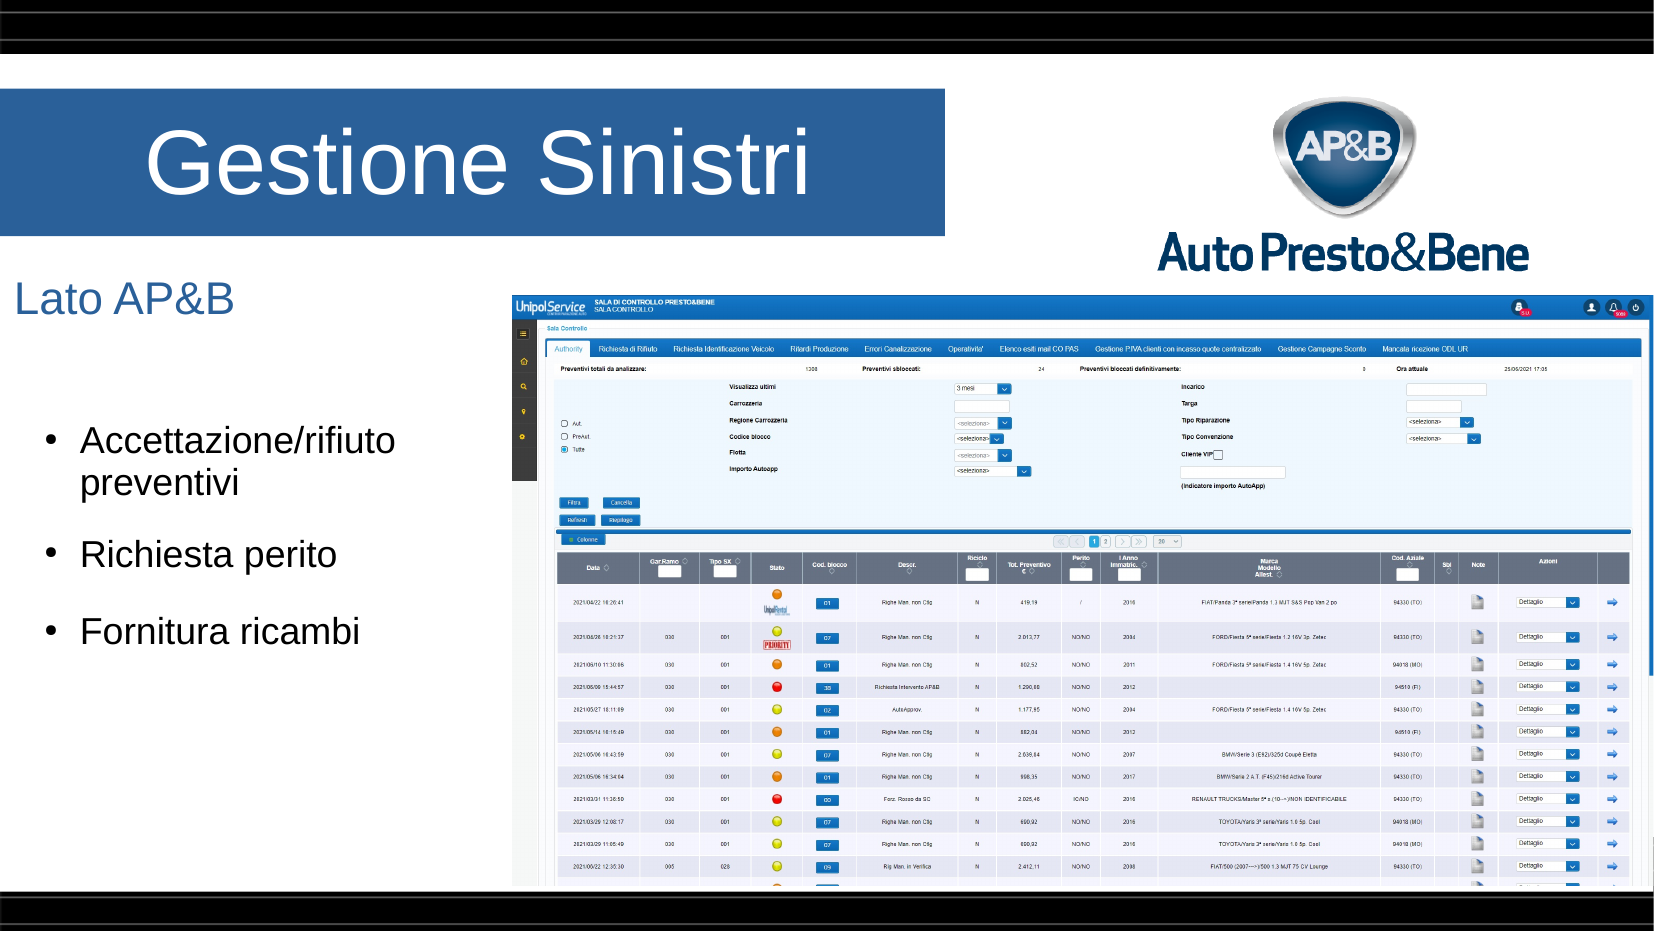

# Gestione Sinistri
Lato AP&B
Accettazione/rifiuto preventivi
Richiesta perito
Fornitura ricambi